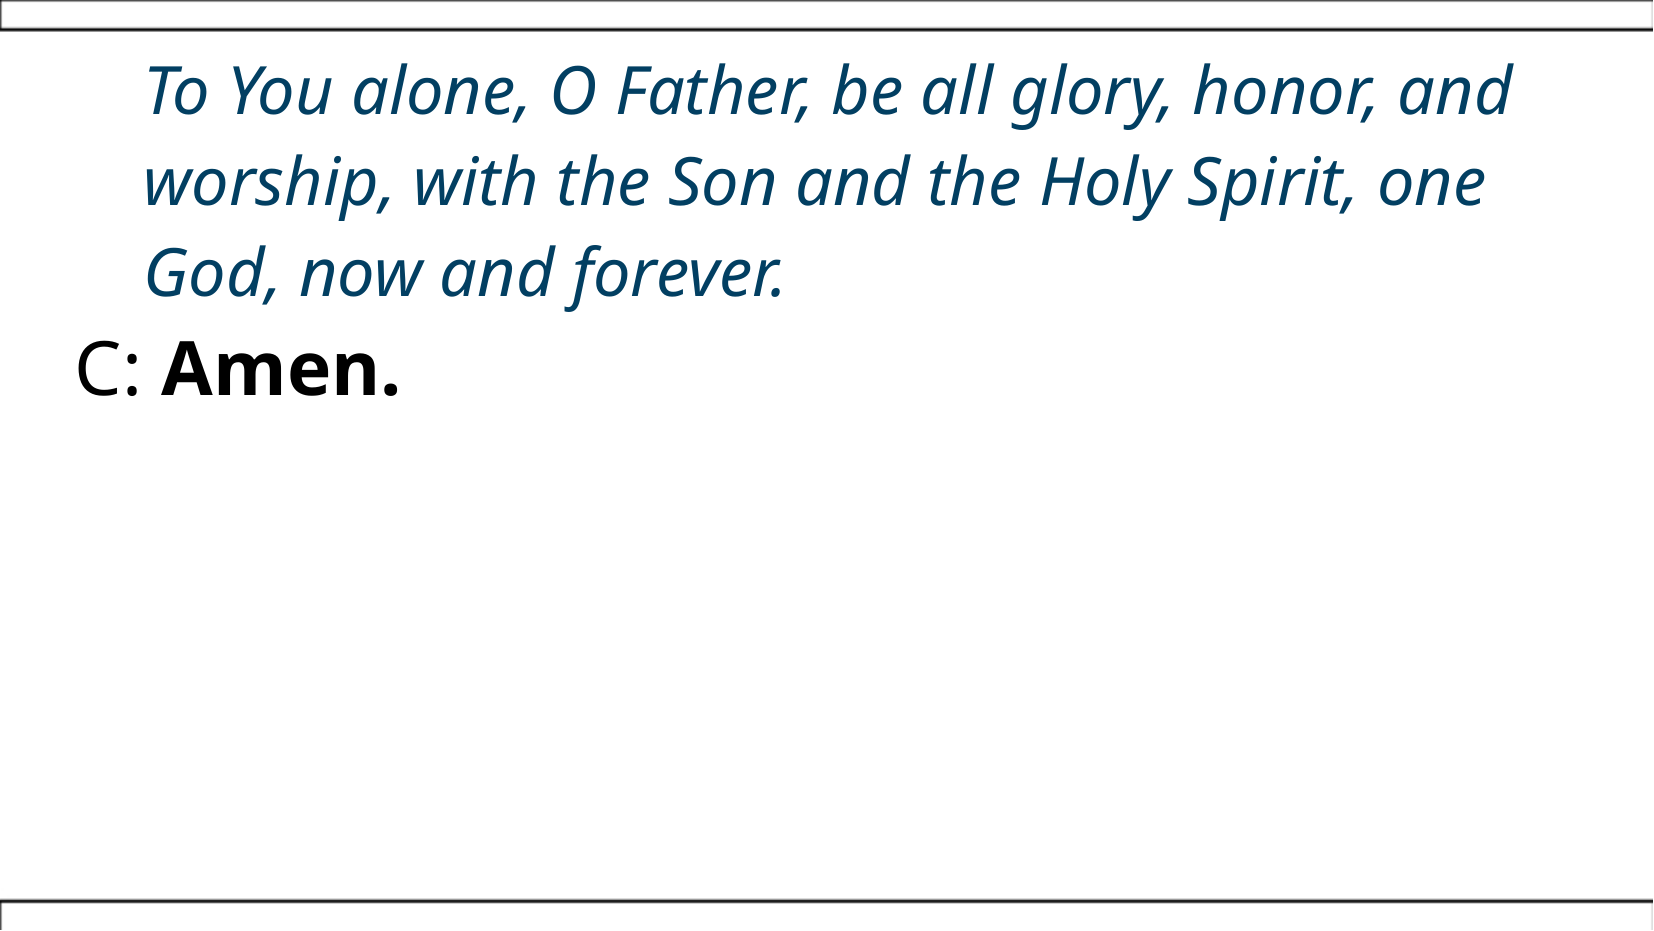

To You alone, O Father, be all glory, honor, and
 worship, with the Son and the Holy Spirit, one
 God, now and forever.
C: Amen.